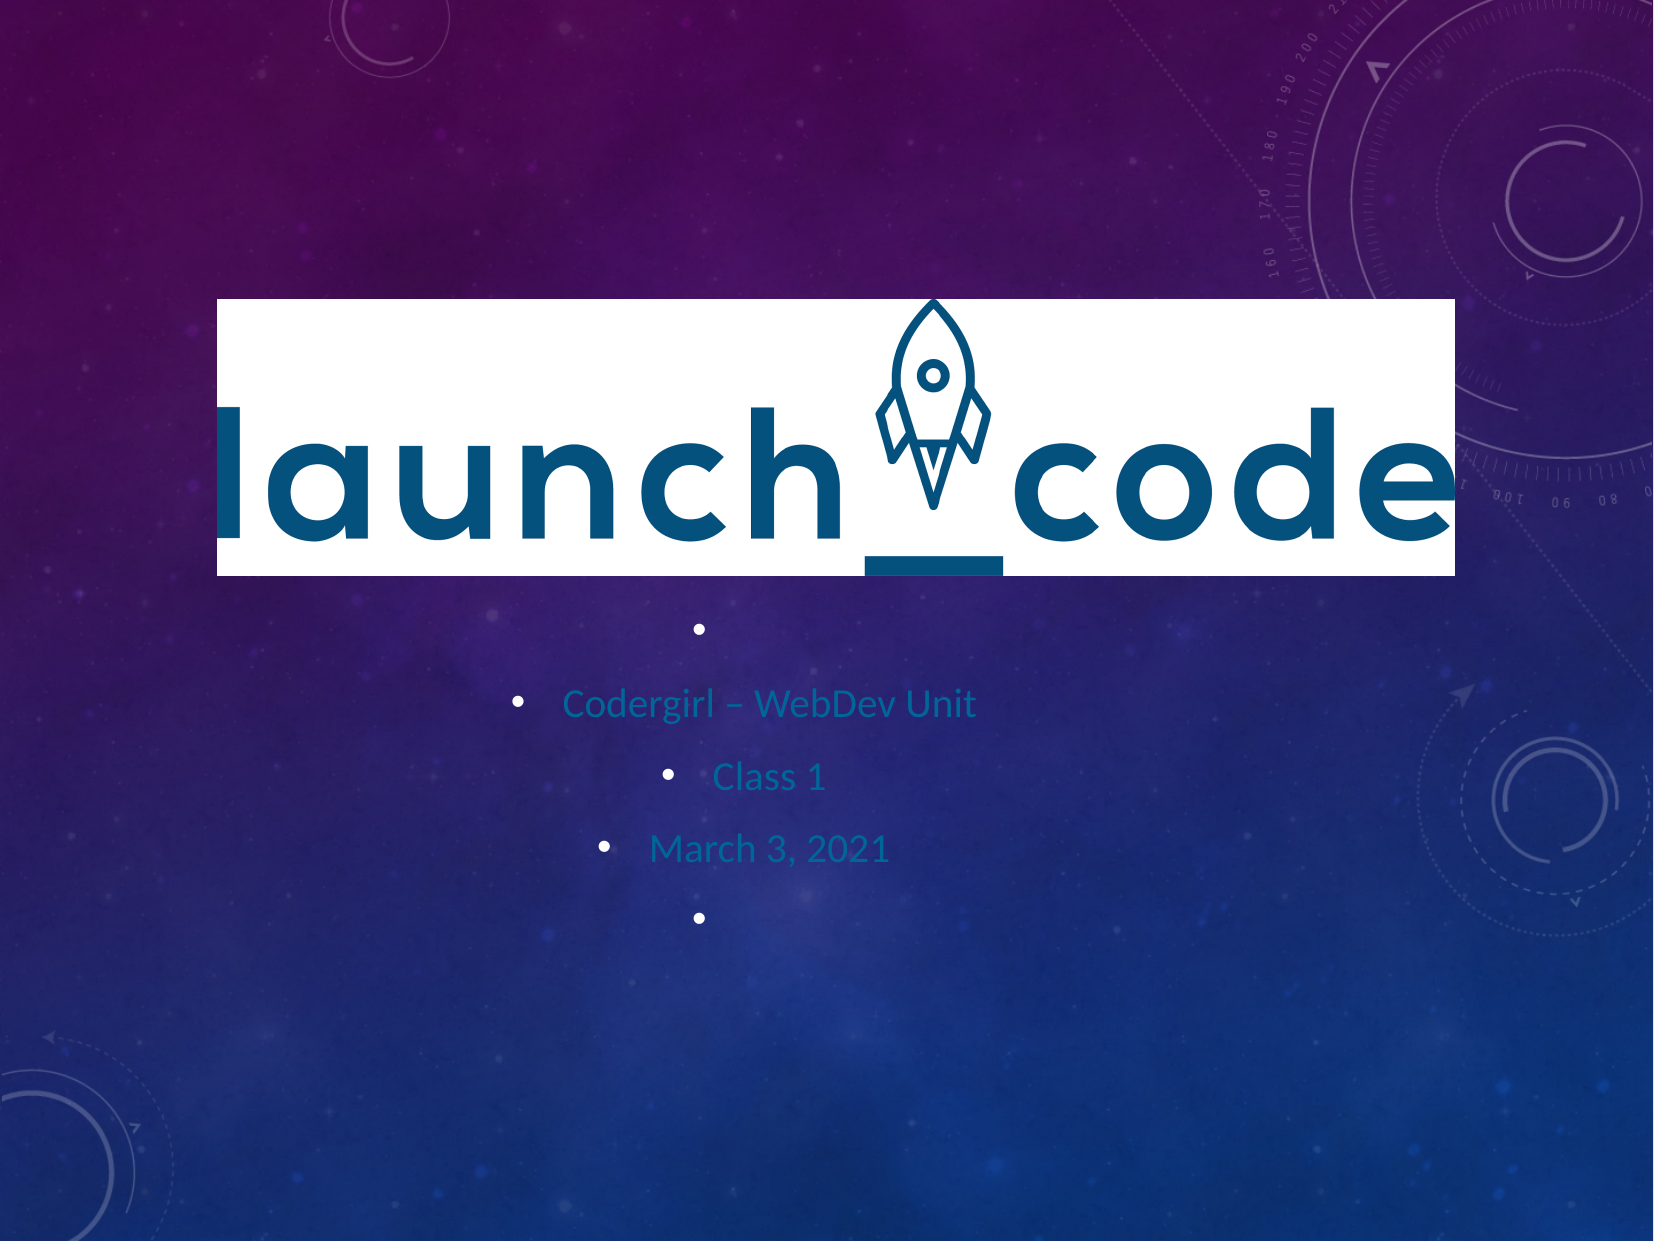

# Codergirl – WebDev Unit
Class 1
March 3, 2021